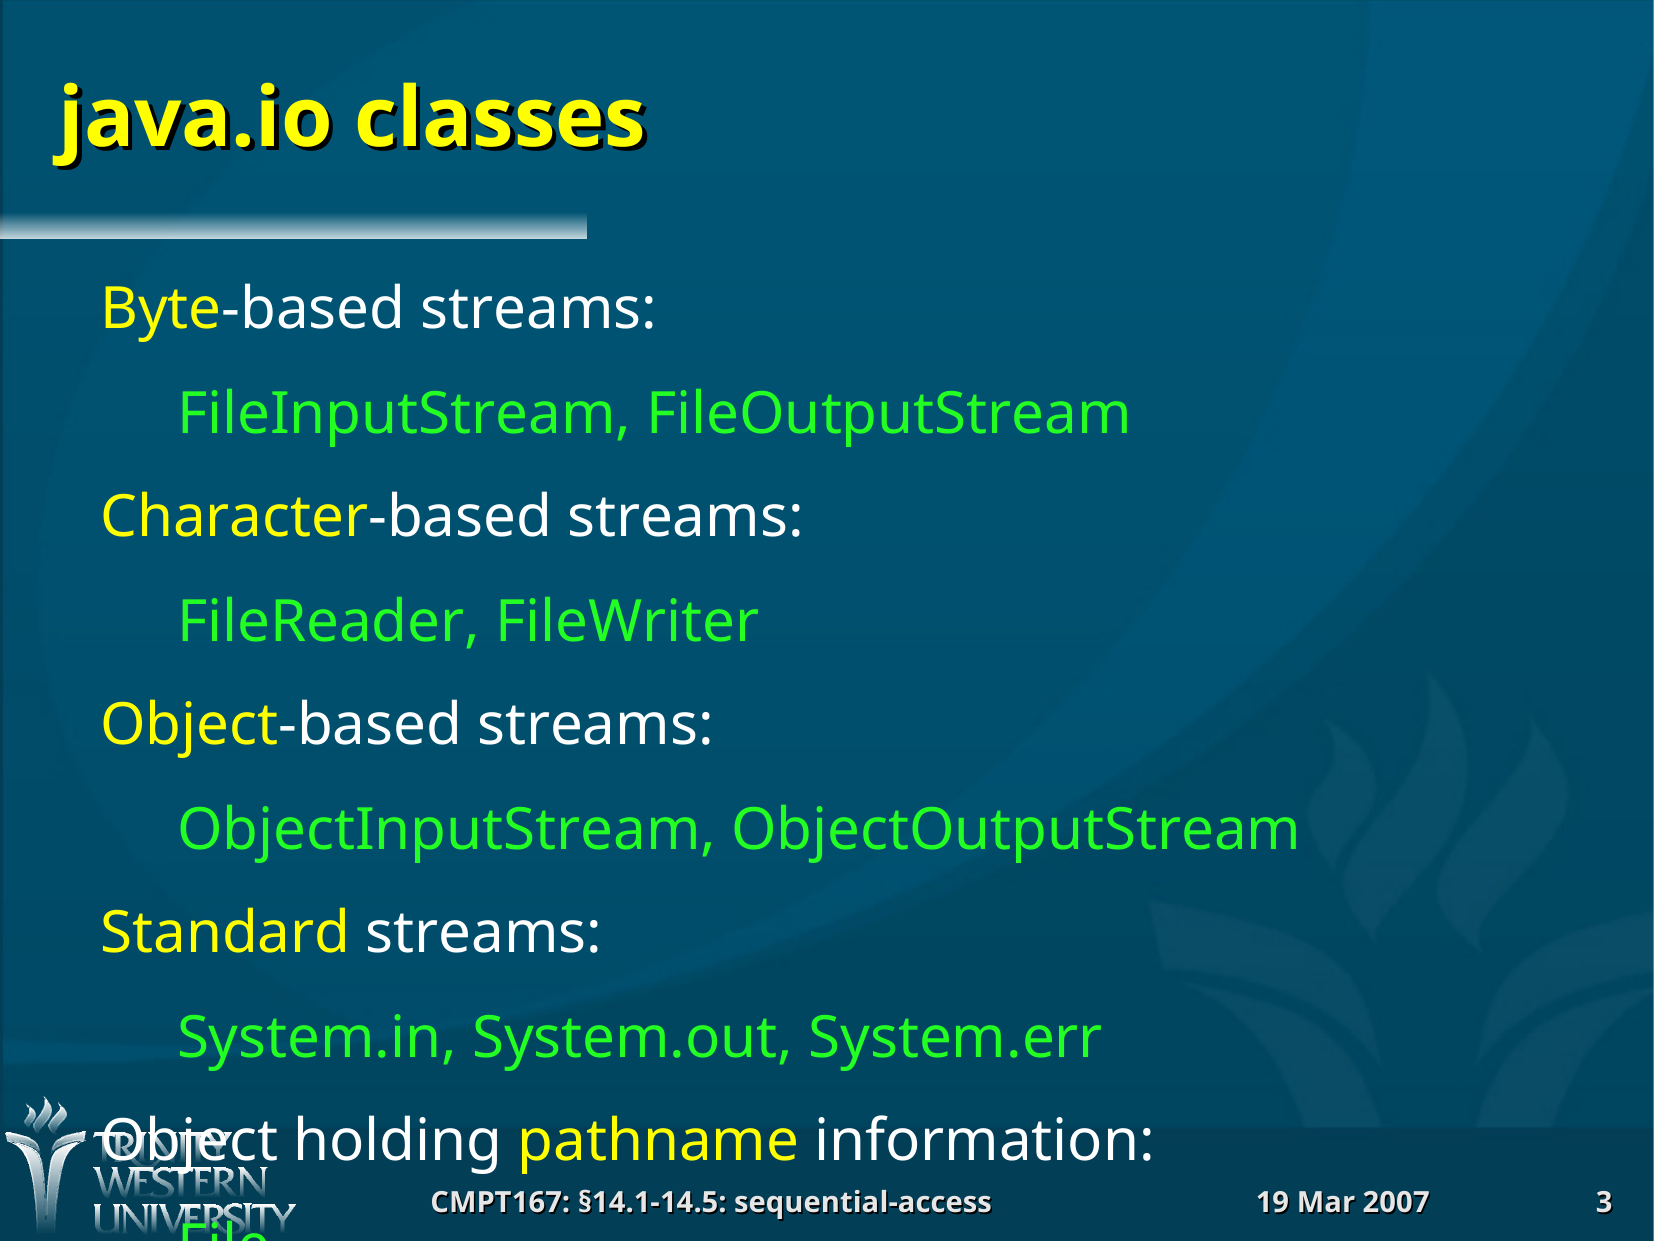

# java.io classes
Byte-based streams:
FileInputStream, FileOutputStream
Character-based streams:
FileReader, FileWriter
Object-based streams:
ObjectInputStream, ObjectOutputStream
Standard streams:
System.in, System.out, System.err
Object holding pathname information:
File
CMPT167: §14.1-14.5: sequential-access
19 Mar 2007
3